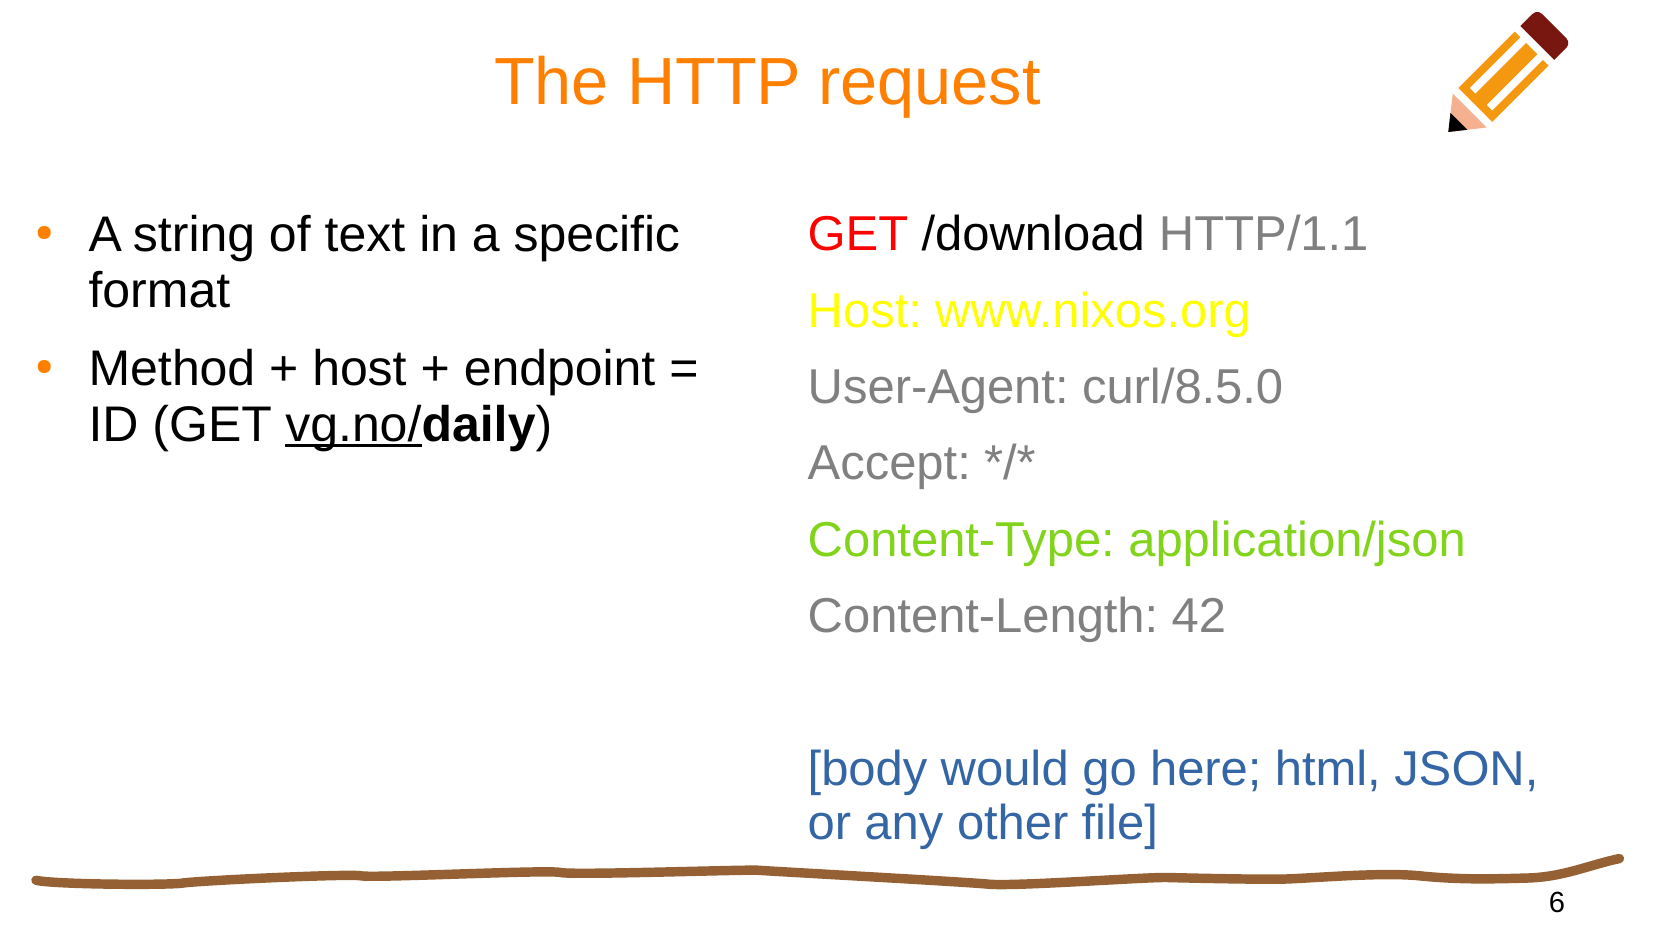

# The HTTP request
A string of text in a specific format
Method + host + endpoint = ID (GET vg.no/daily)
GET /download HTTP/1.1
Host: www.nixos.org
User-Agent: curl/8.5.0
Accept: */*
Content-Type: application/json
Content-Length: 42
[body would go here; html, JSON, or any other file]
6